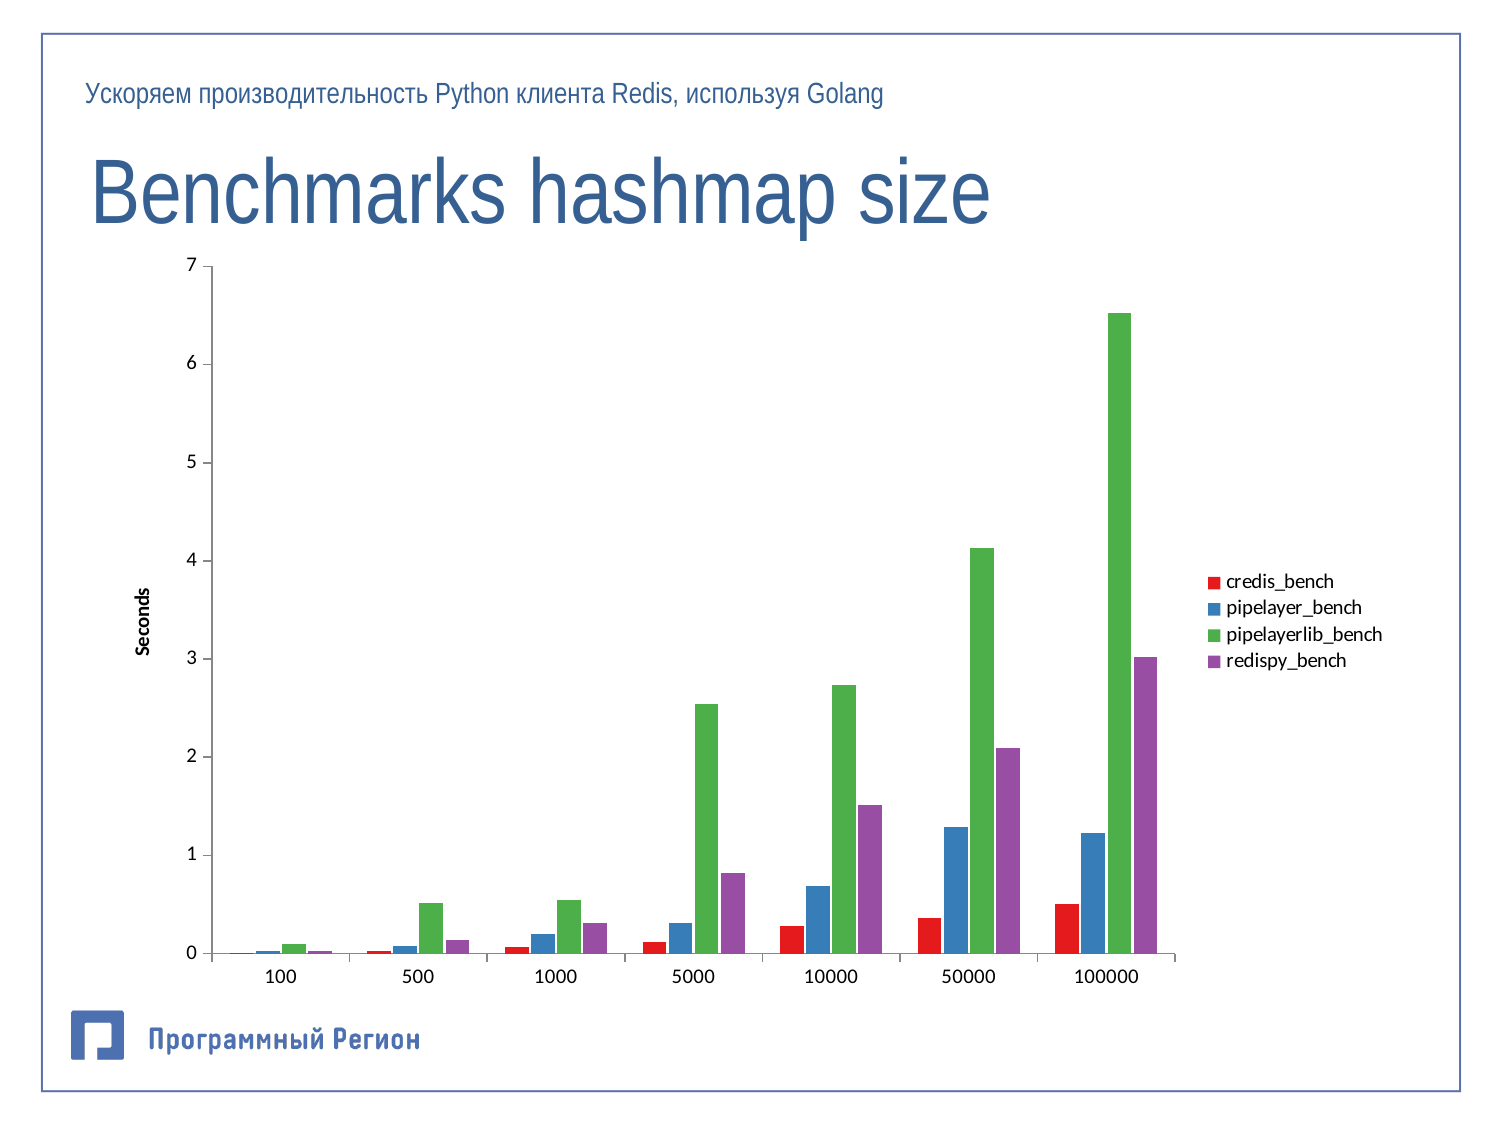

Ускоряем производительность Python клиента Redis, используя Golang
Benchmarks hashmap size
### Chart
| Category | credis_bench | pipelayer_bench | pipelayerlib_bench | redispy_bench |
|---|---|---|---|---|
| 100 | 0.00790548324584961 | 0.0242910385131836 | 0.0932421684265137 | 0.0251510143280029 |
| 500 | 0.0304794311523438 | 0.0772643089294434 | 0.512135982513428 | 0.141725778579712 |
| 1000 | 0.0700352191925049 | 0.194161176681519 | 0.547102212905884 | 0.309368848800659 |
| 5000 | 0.12188458442688 | 0.311336994171143 | 2.54576325416565 | 0.824380159378052 |
| 10000 | 0.282047748565674 | 0.683587074279785 | 2.73563098907471 | 1.51165533065796 |
| 50000 | 0.360569953918457 | 1.29246926307678 | 4.1323230266571 | 2.08915734291077 |
| 100000 | 0.499728202819824 | 1.22973680496216 | 6.52242136001587 | 3.02504205703735 |